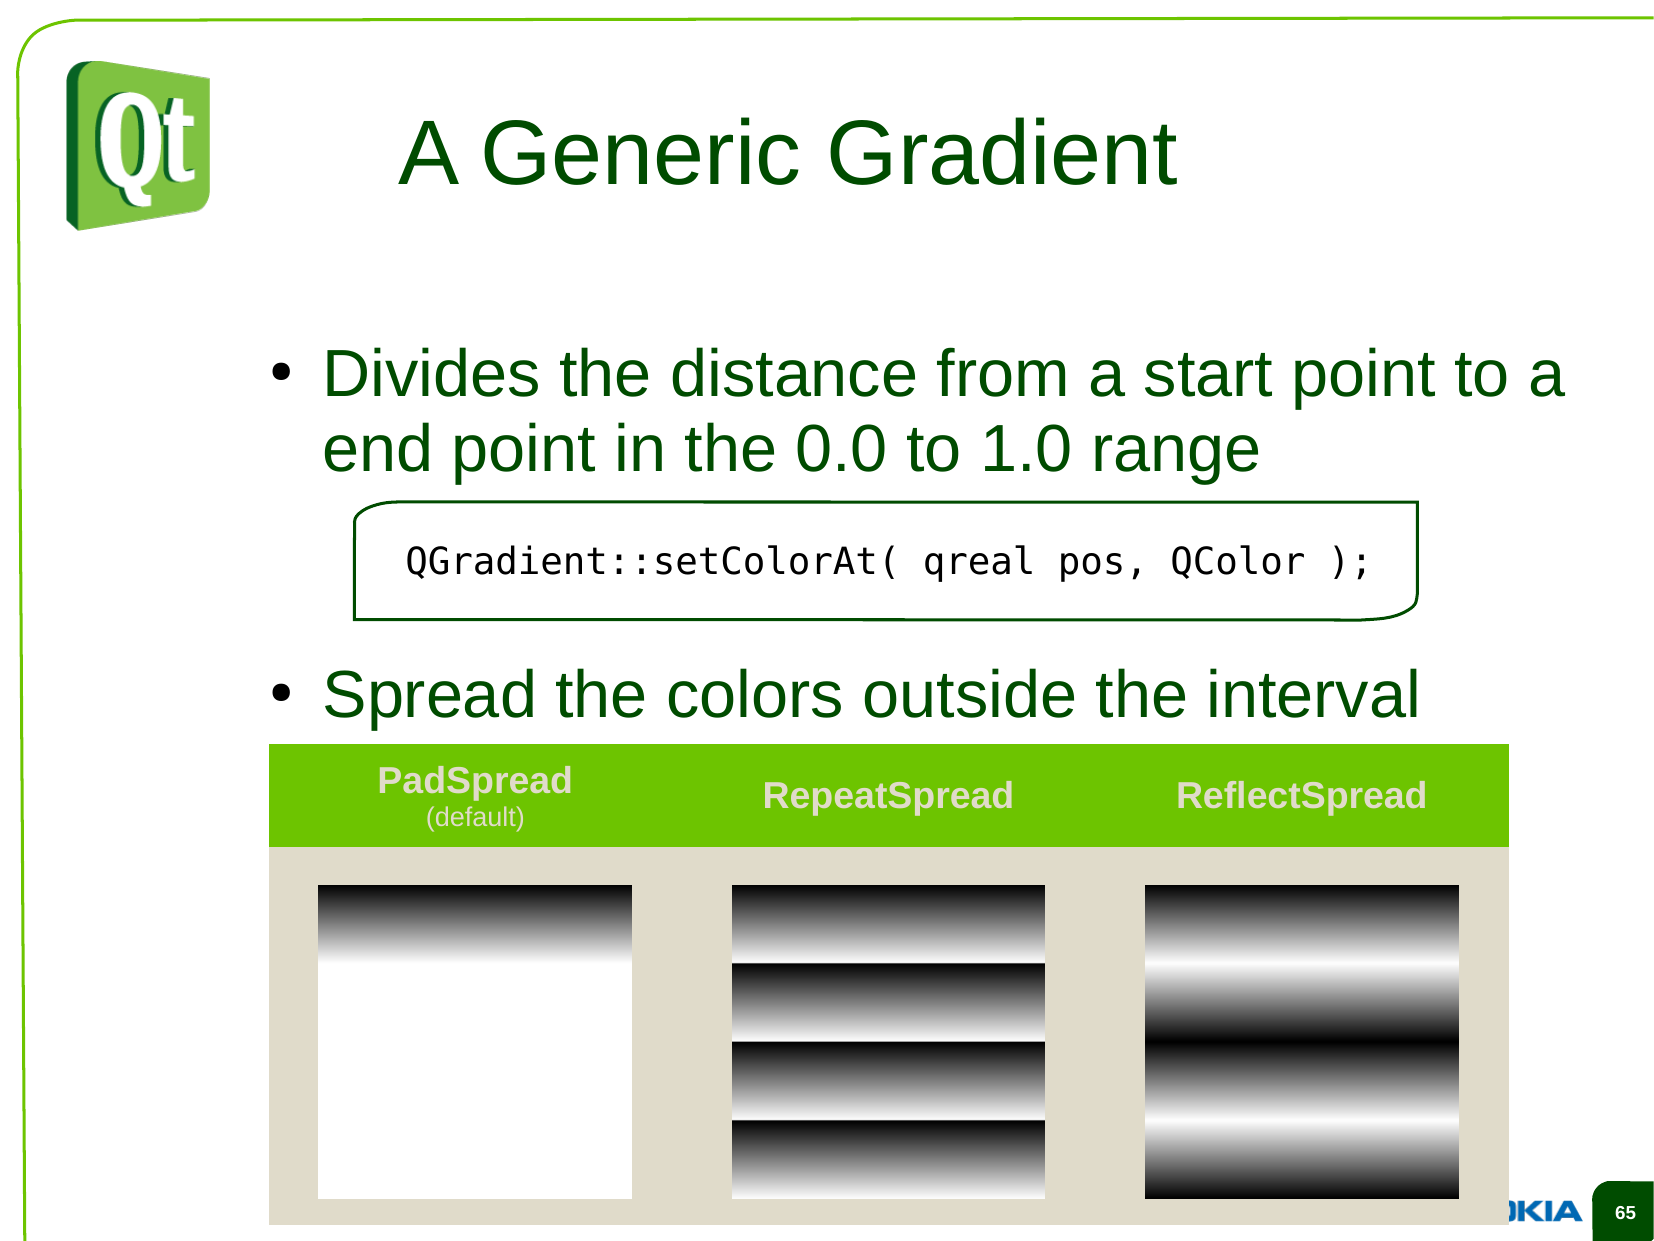

# A Generic Gradient
Divides the distance from a start point to a end point in the 0.0 to 1.0 range
Spread the colors outside the interval
QGradient::setColorAt( qreal pos, QColor );
| PadSpread (default) | RepeatSpread | ReflectSpread |
| --- | --- | --- |
| | | |